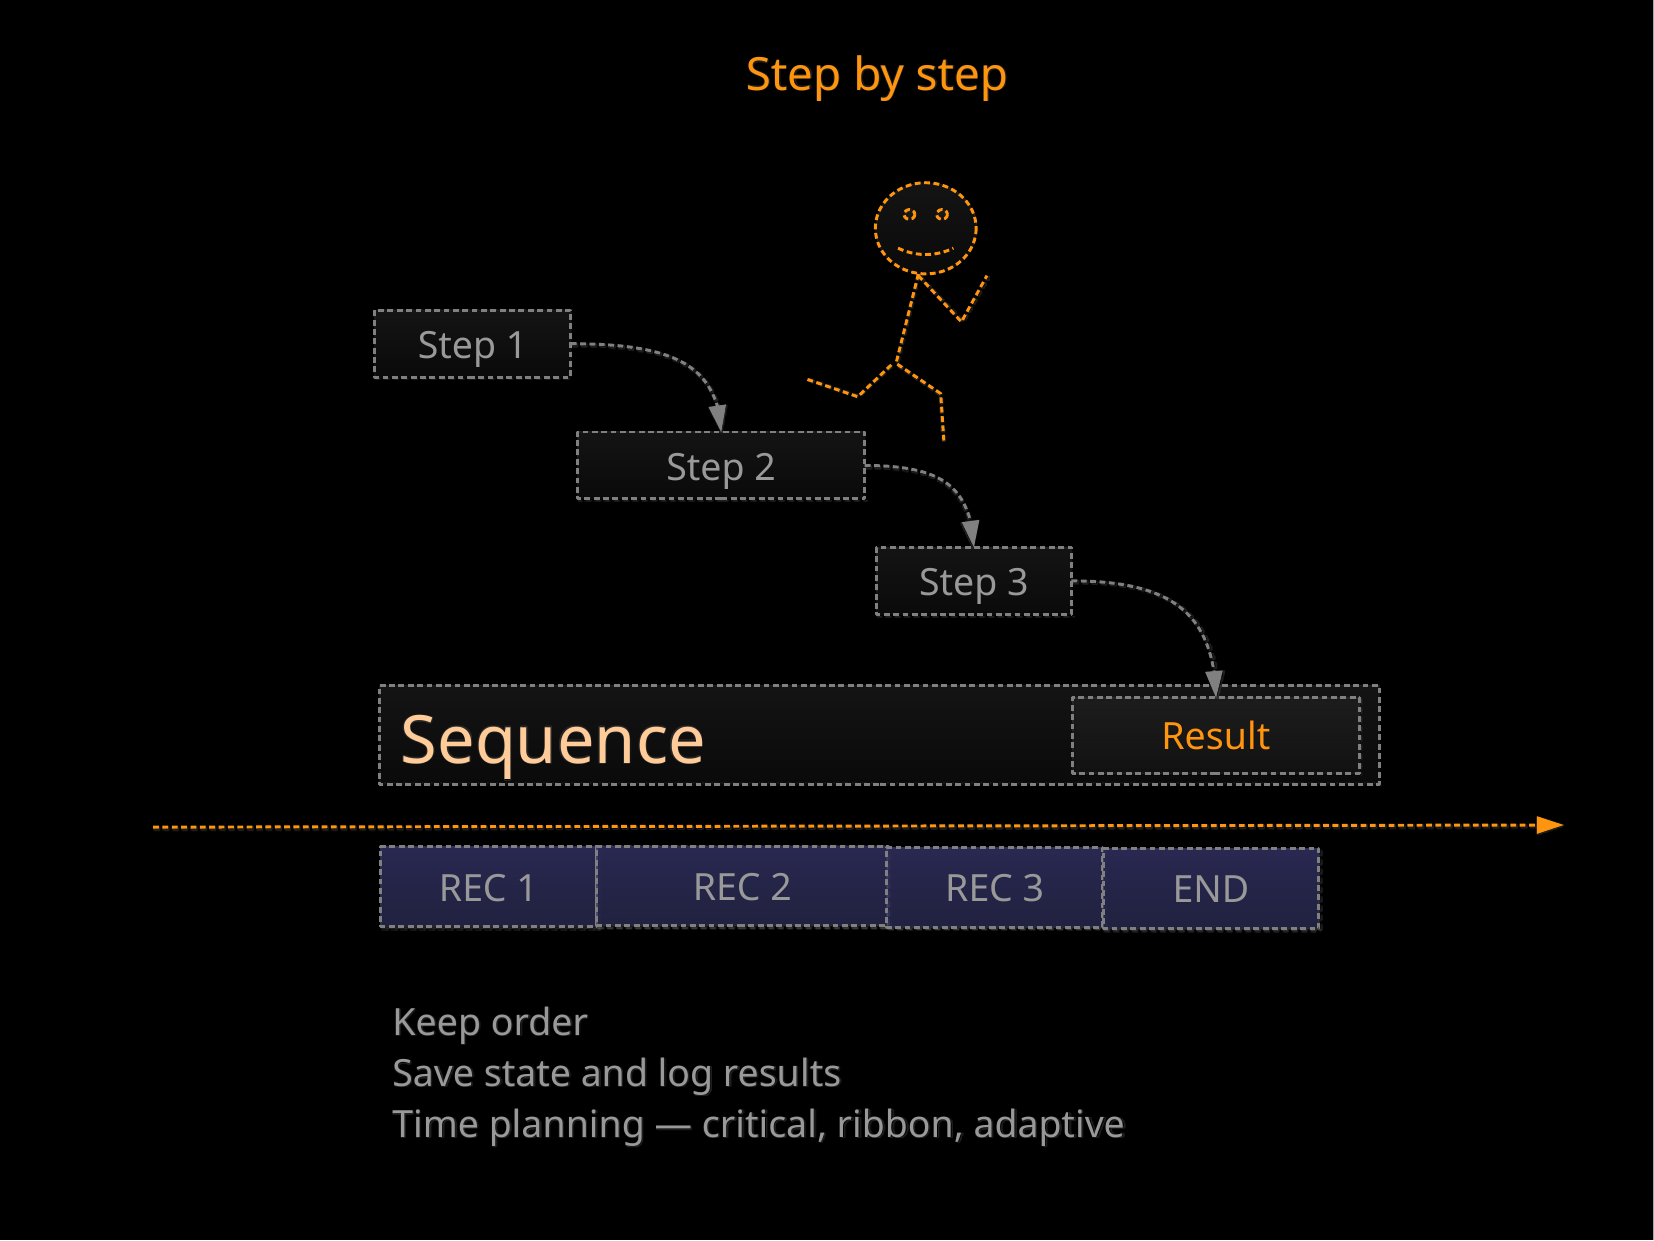

Step by step
Step 1
Step 2
Step 3
Sequence
Result
REC 2
REC 1
REC 3
END
Keep order
Save state and log results
Time planning — critical, ribbon, adaptive